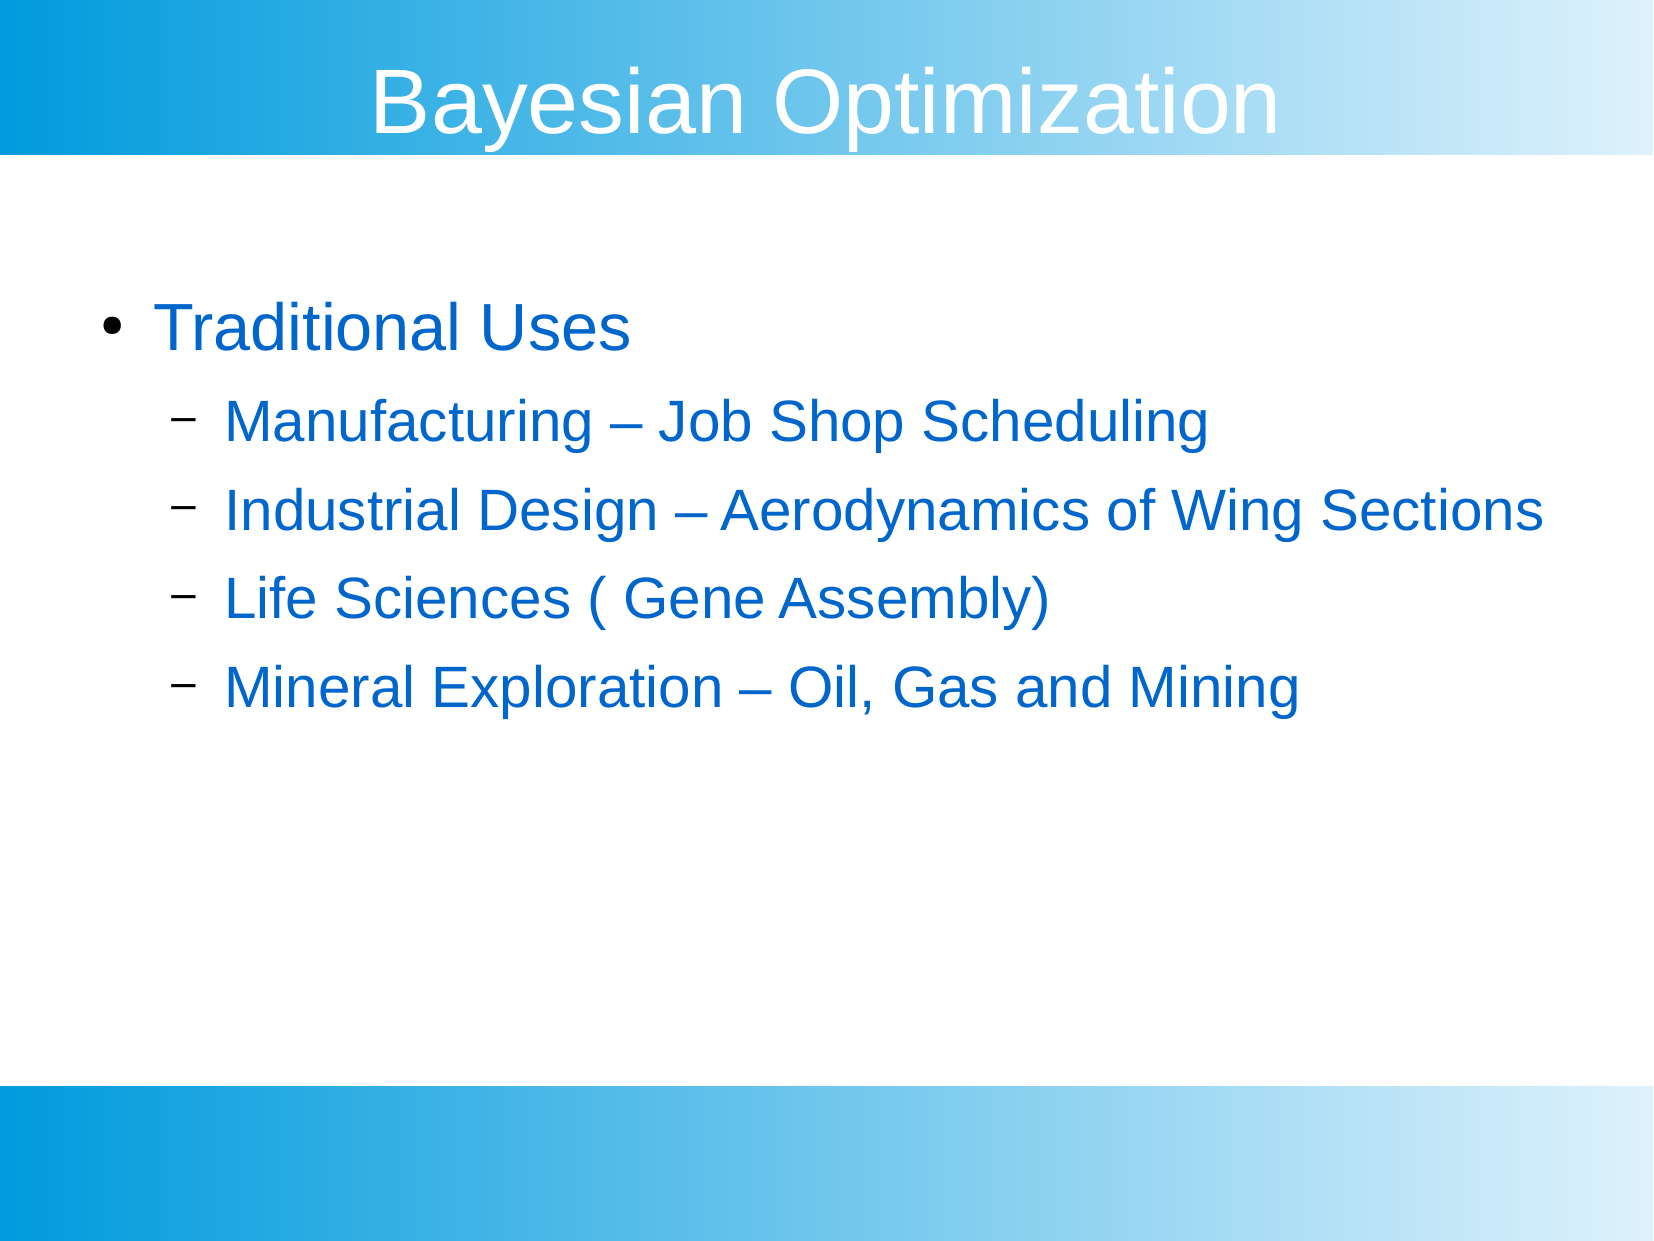

# Bayesian Optimization
Traditional Uses
Manufacturing – Job Shop Scheduling
Industrial Design – Aerodynamics of Wing Sections
Life Sciences ( Gene Assembly)
Mineral Exploration – Oil, Gas and Mining